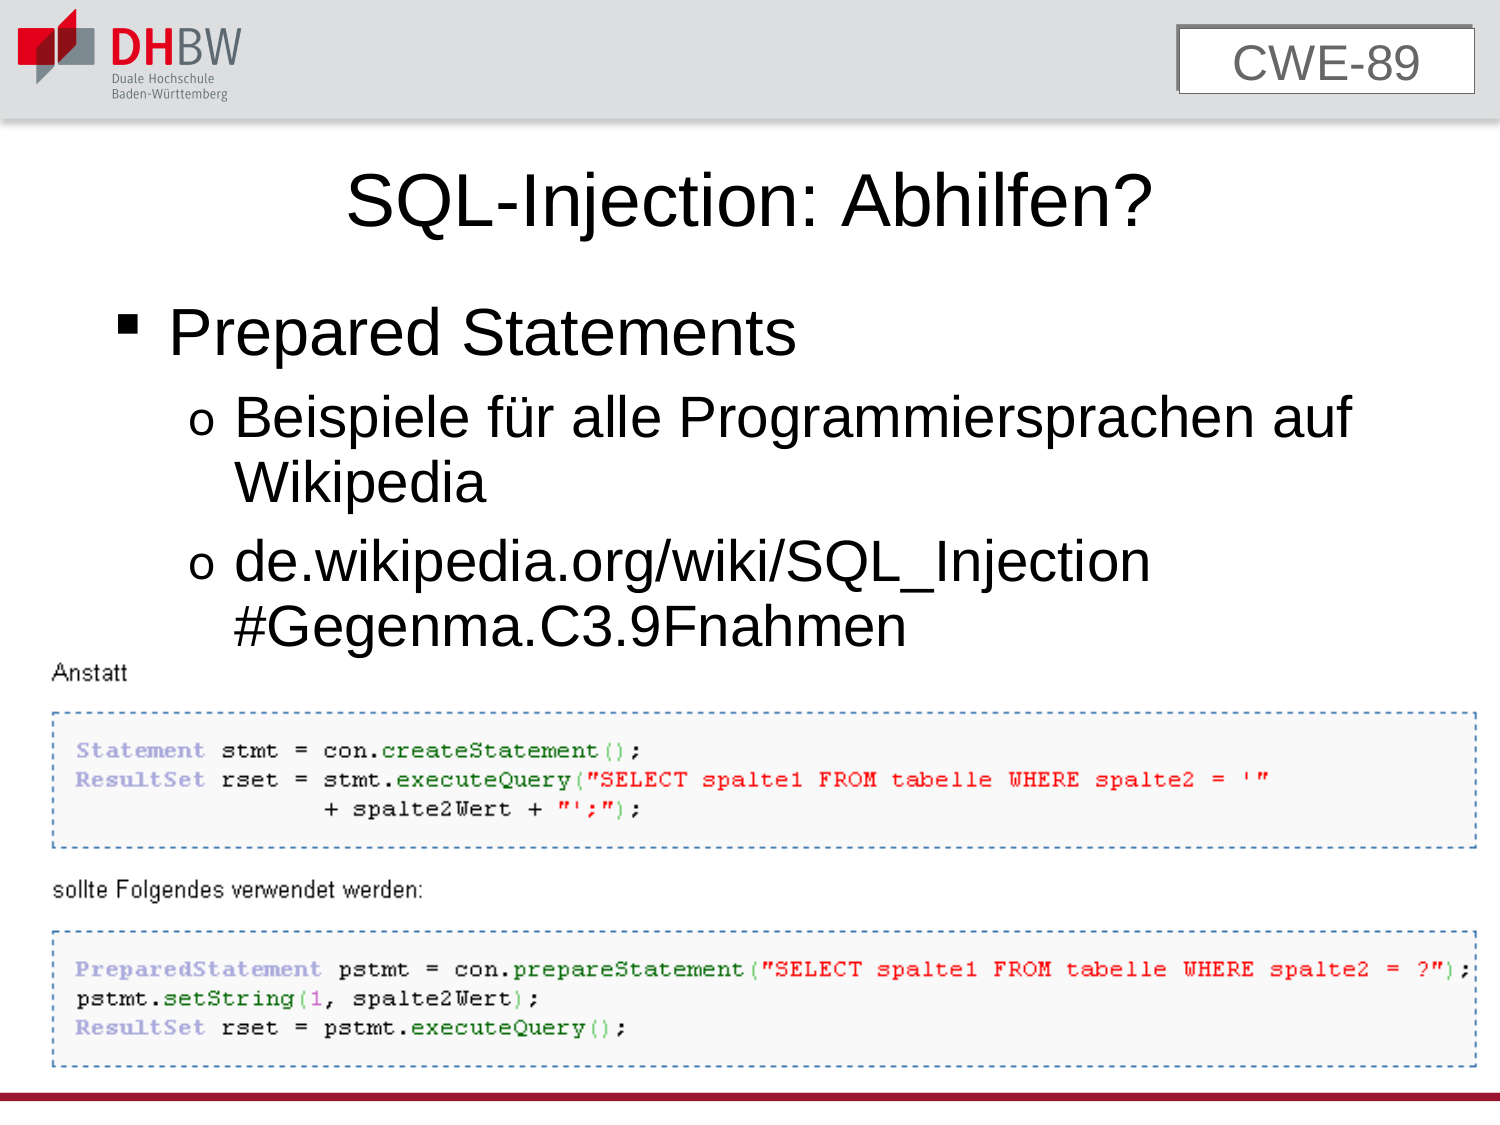

CWE-89
# SQL-Injection: Abhilfen?
Prepared Statements
Beispiele für alle Programmiersprachen auf Wikipedia
de.wikipedia.org/wiki/SQL_Injection
#Gegenma.C3.9Fnahmen